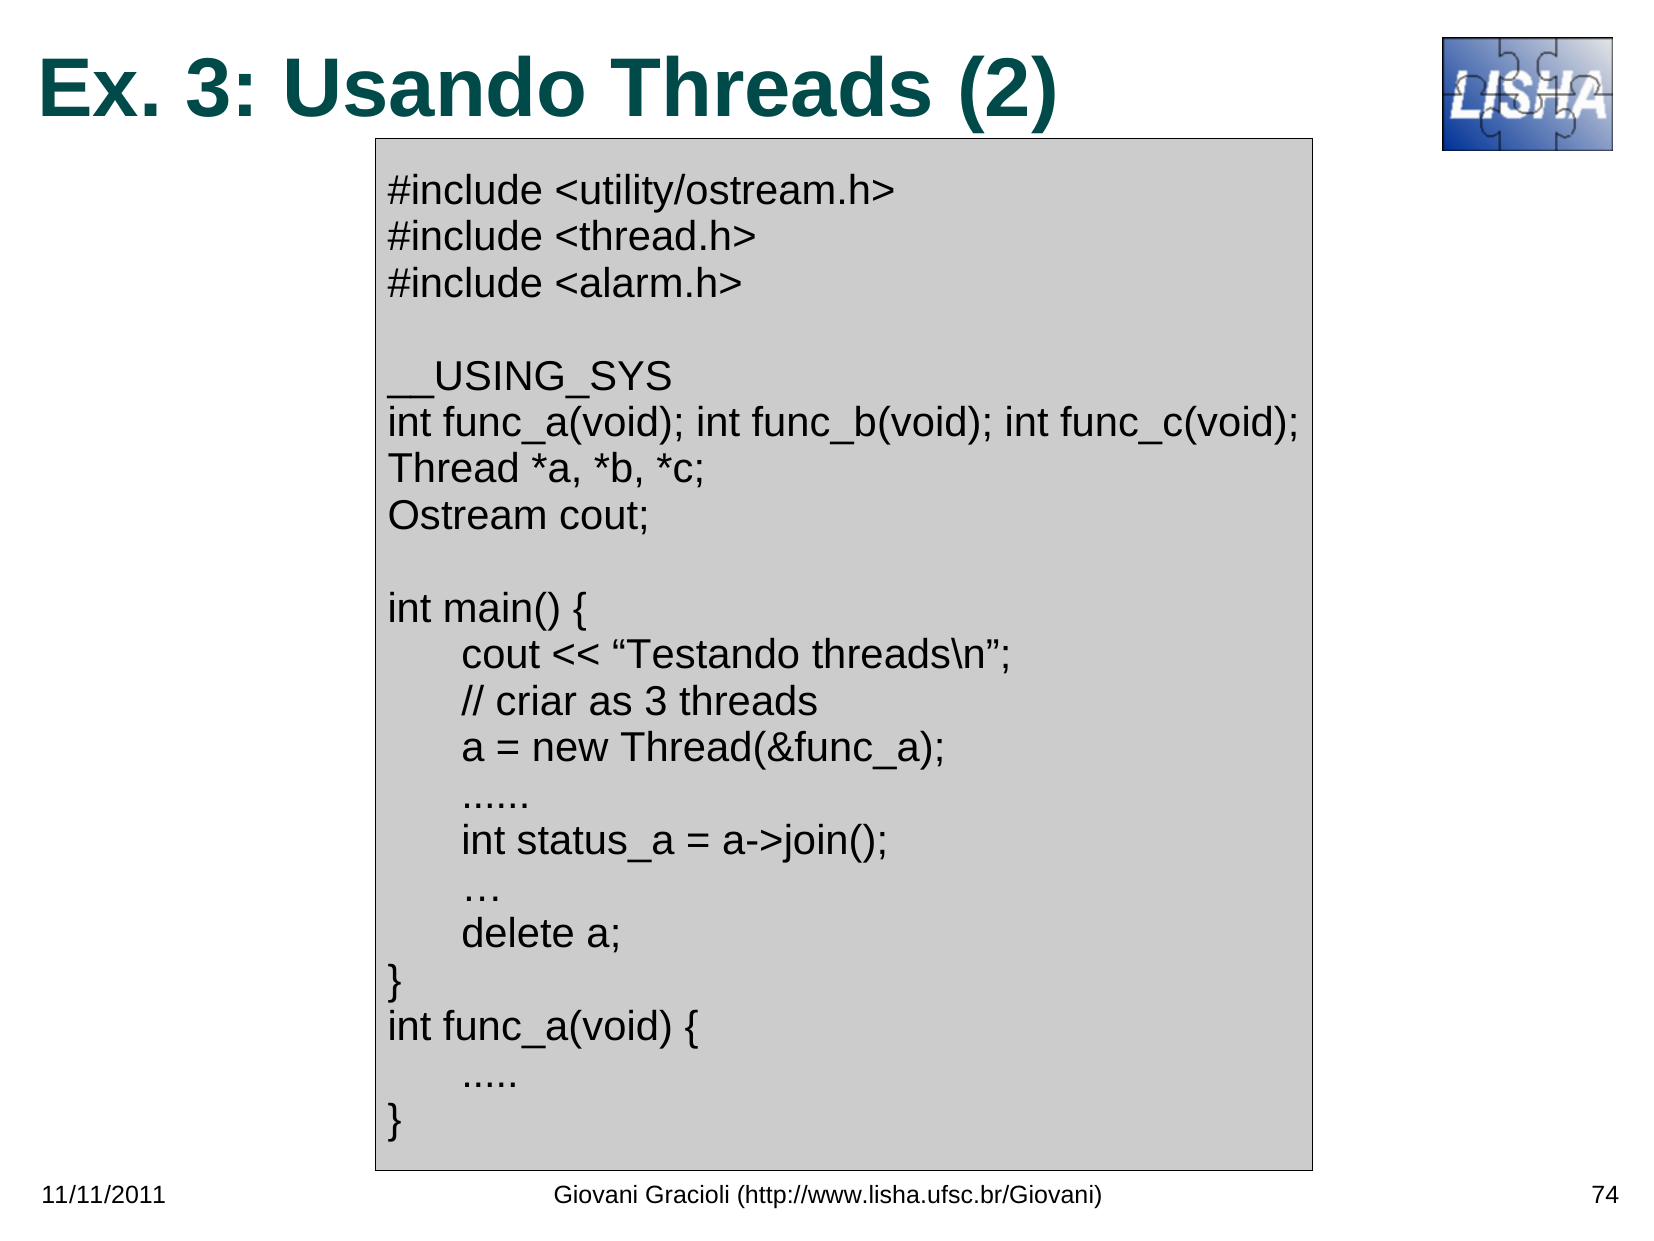

# Ex. 3: Usando Threads (2)
#include <utility/ostream.h>
#include <thread.h>
#include <alarm.h>
__USING_SYS
int func_a(void); int func_b(void); int func_c(void);
Thread *a, *b, *c;
Ostream cout;
int main() {
	cout << “Testando threads\n”;
	// criar as 3 threads
	a = new Thread(&func_a);
	......
	int status_a = a->join();
	…
	delete a;
}
int func_a(void) {
	.....
}